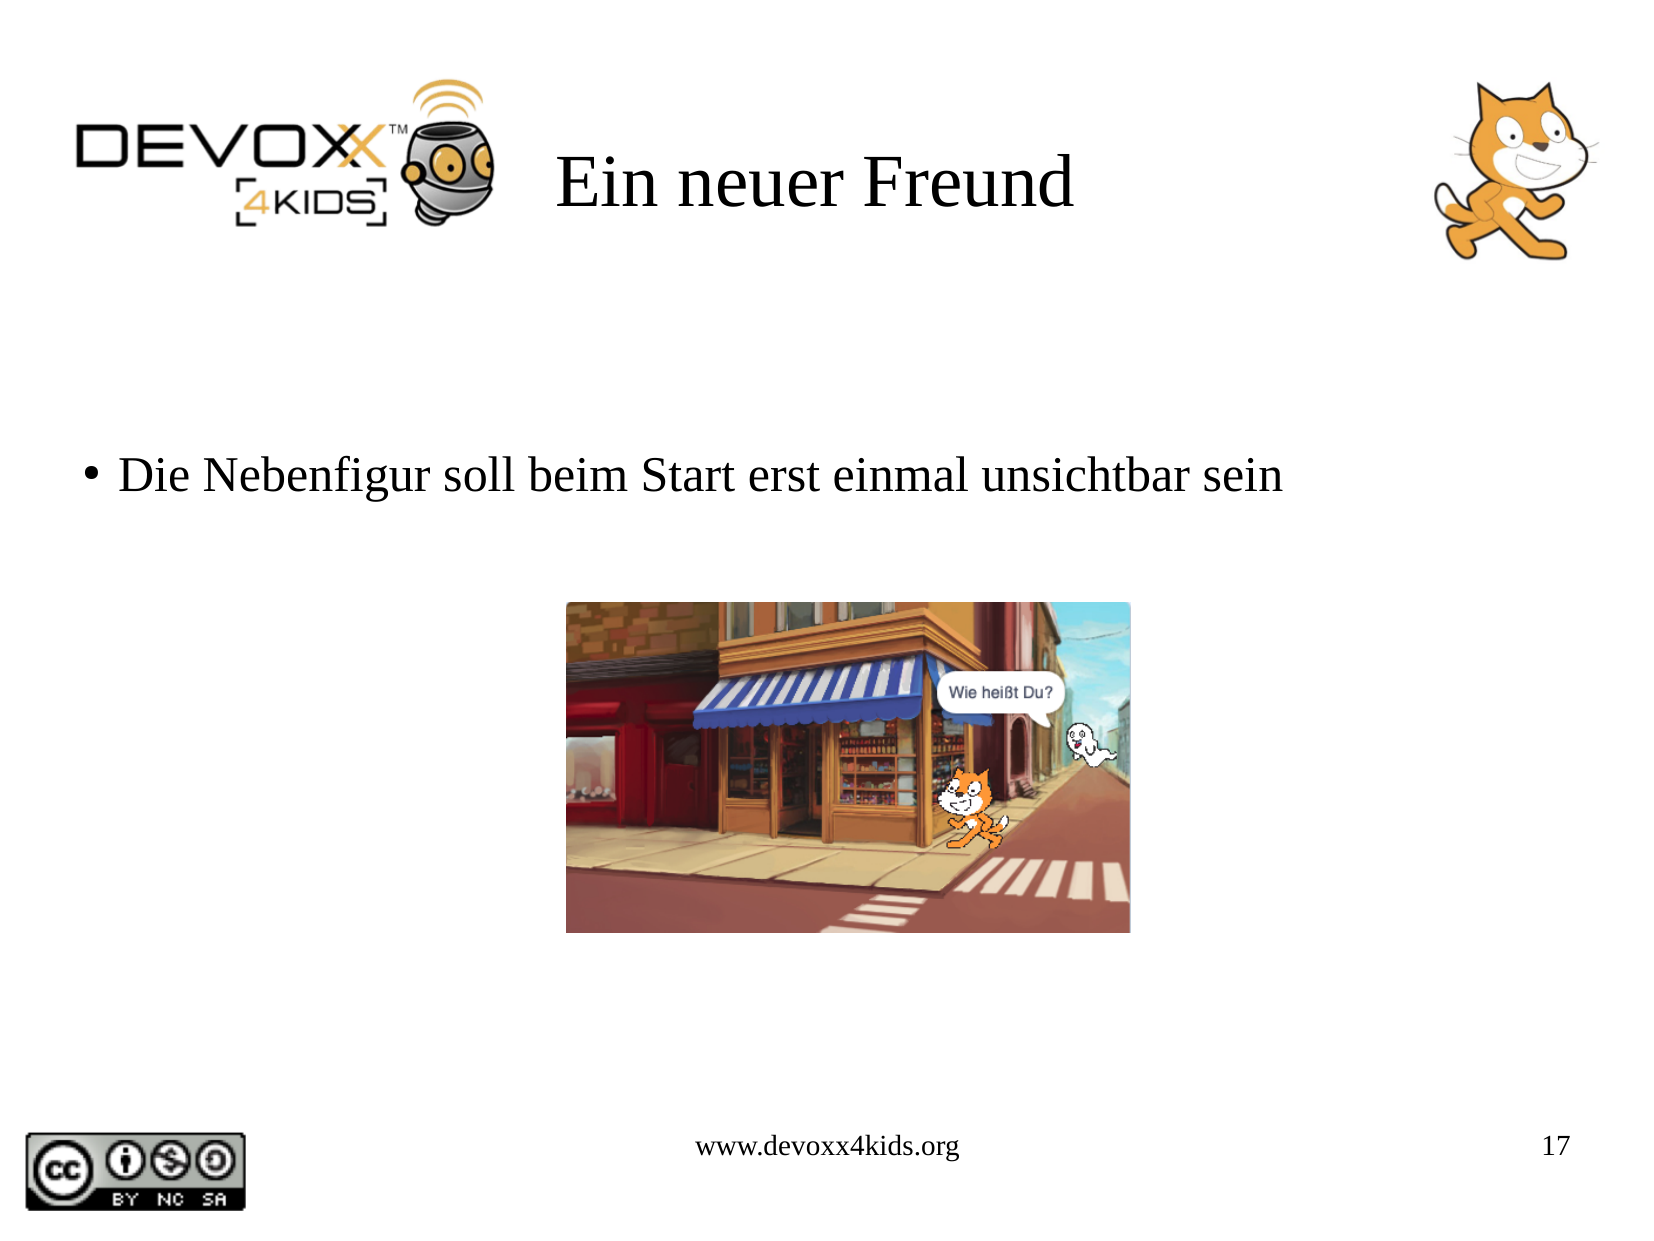

# Ein neuer Freund
Die Nebenfigur soll beim Start erst einmal unsichtbar sein
www.devoxx4kids.org
17